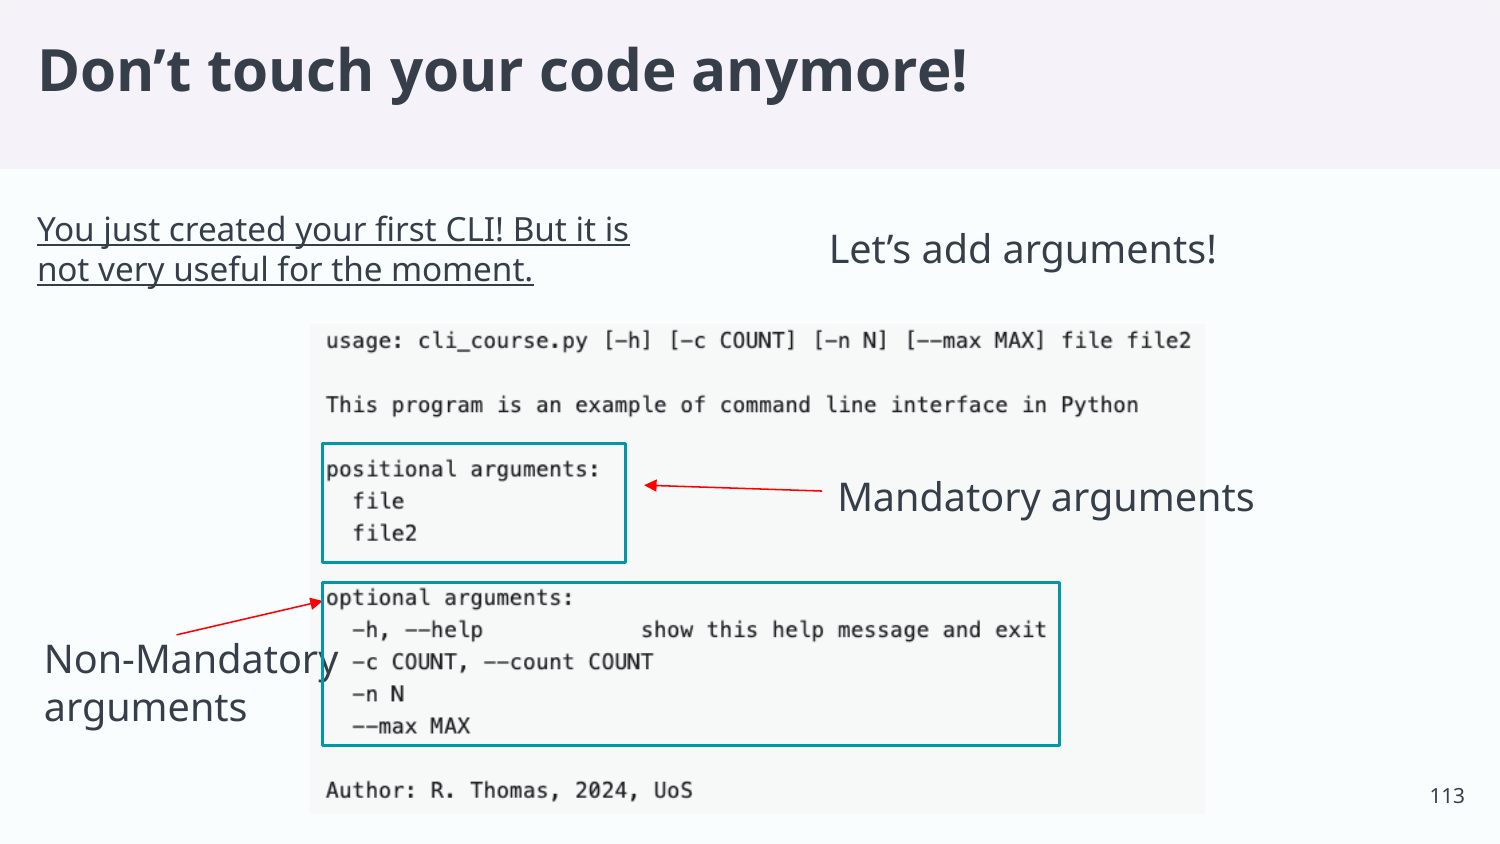

# Don’t touch your code anymore!
You just created your first CLI! But it is not very useful for the moment.
Let’s add arguments!
Mandatory arguments
Non-Mandatory arguments